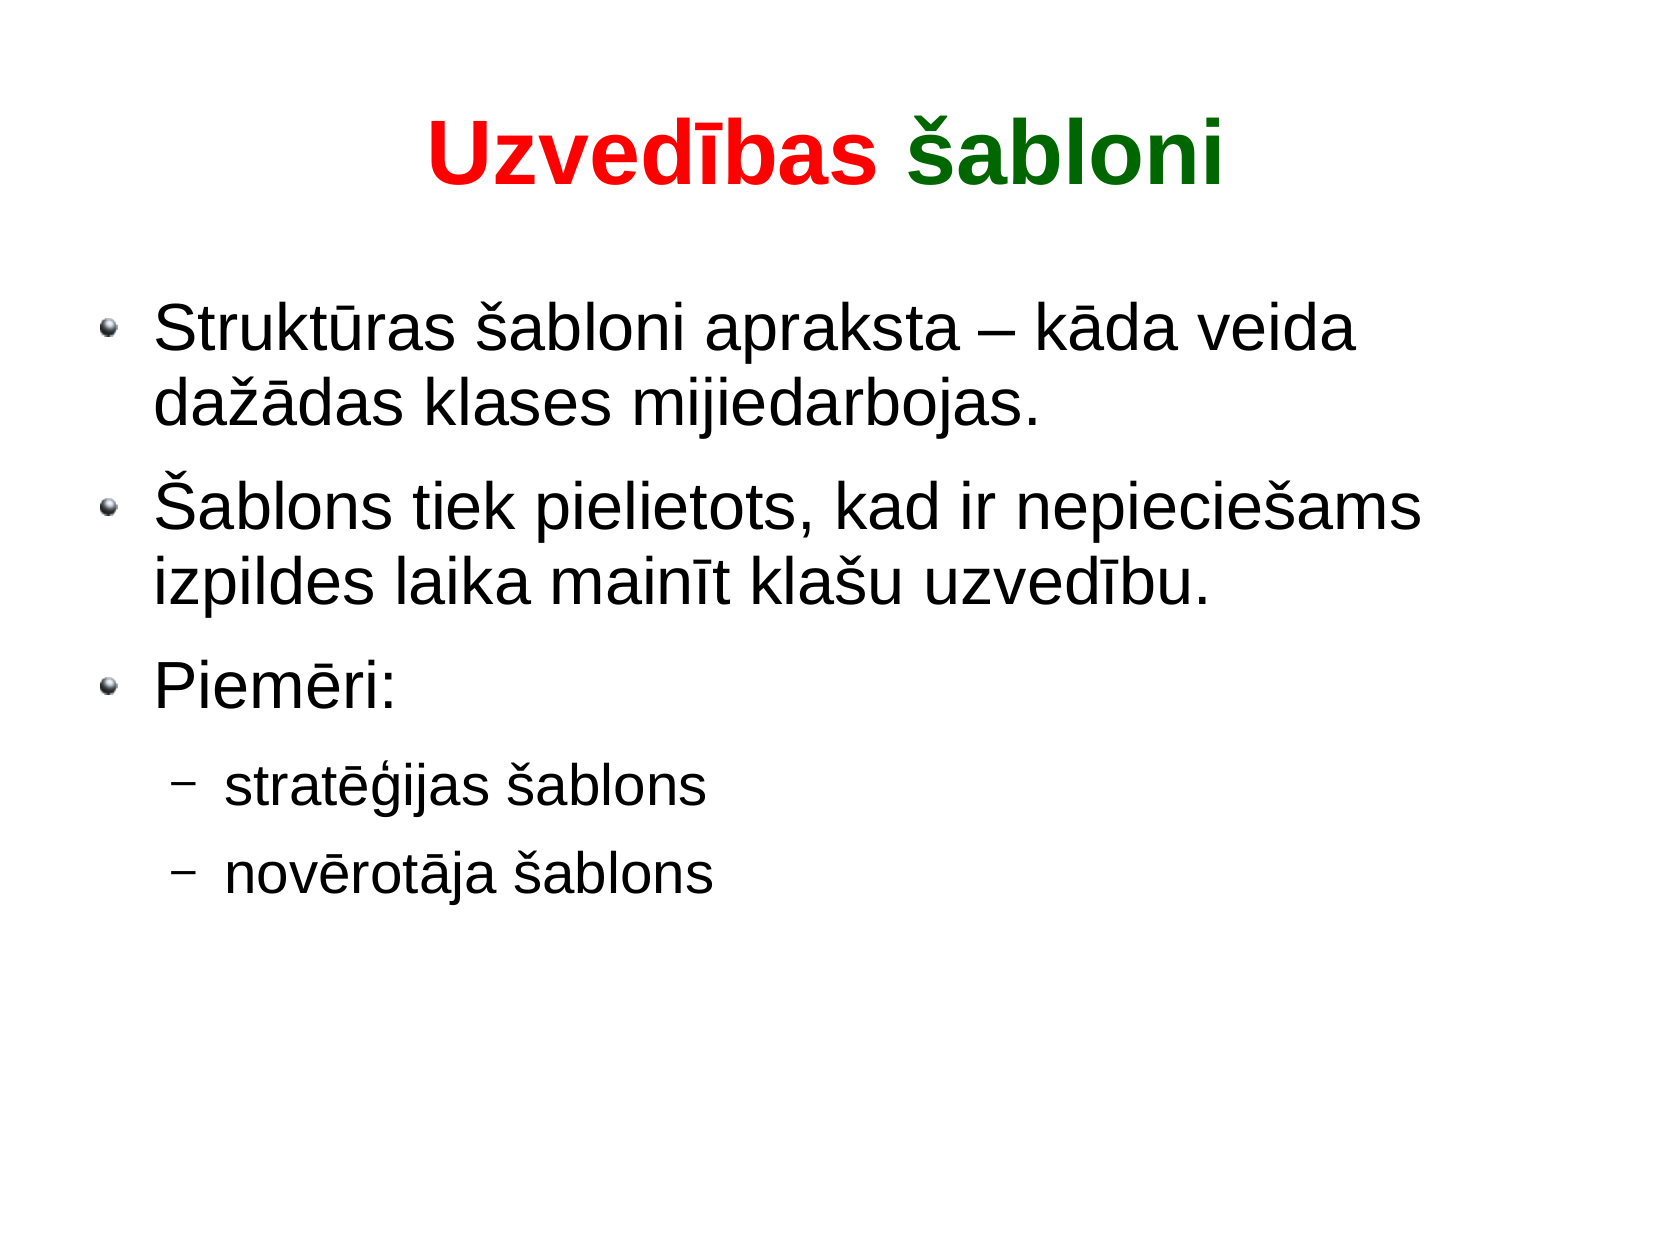

# Uzvedības šabloni
Struktūras šabloni apraksta – kāda veida dažādas klases mijiedarbojas.
Šablons tiek pielietots, kad ir nepieciešams izpildes laika mainīt klašu uzvedību.
Piemēri:
stratēģijas šablons
novērotāja šablons